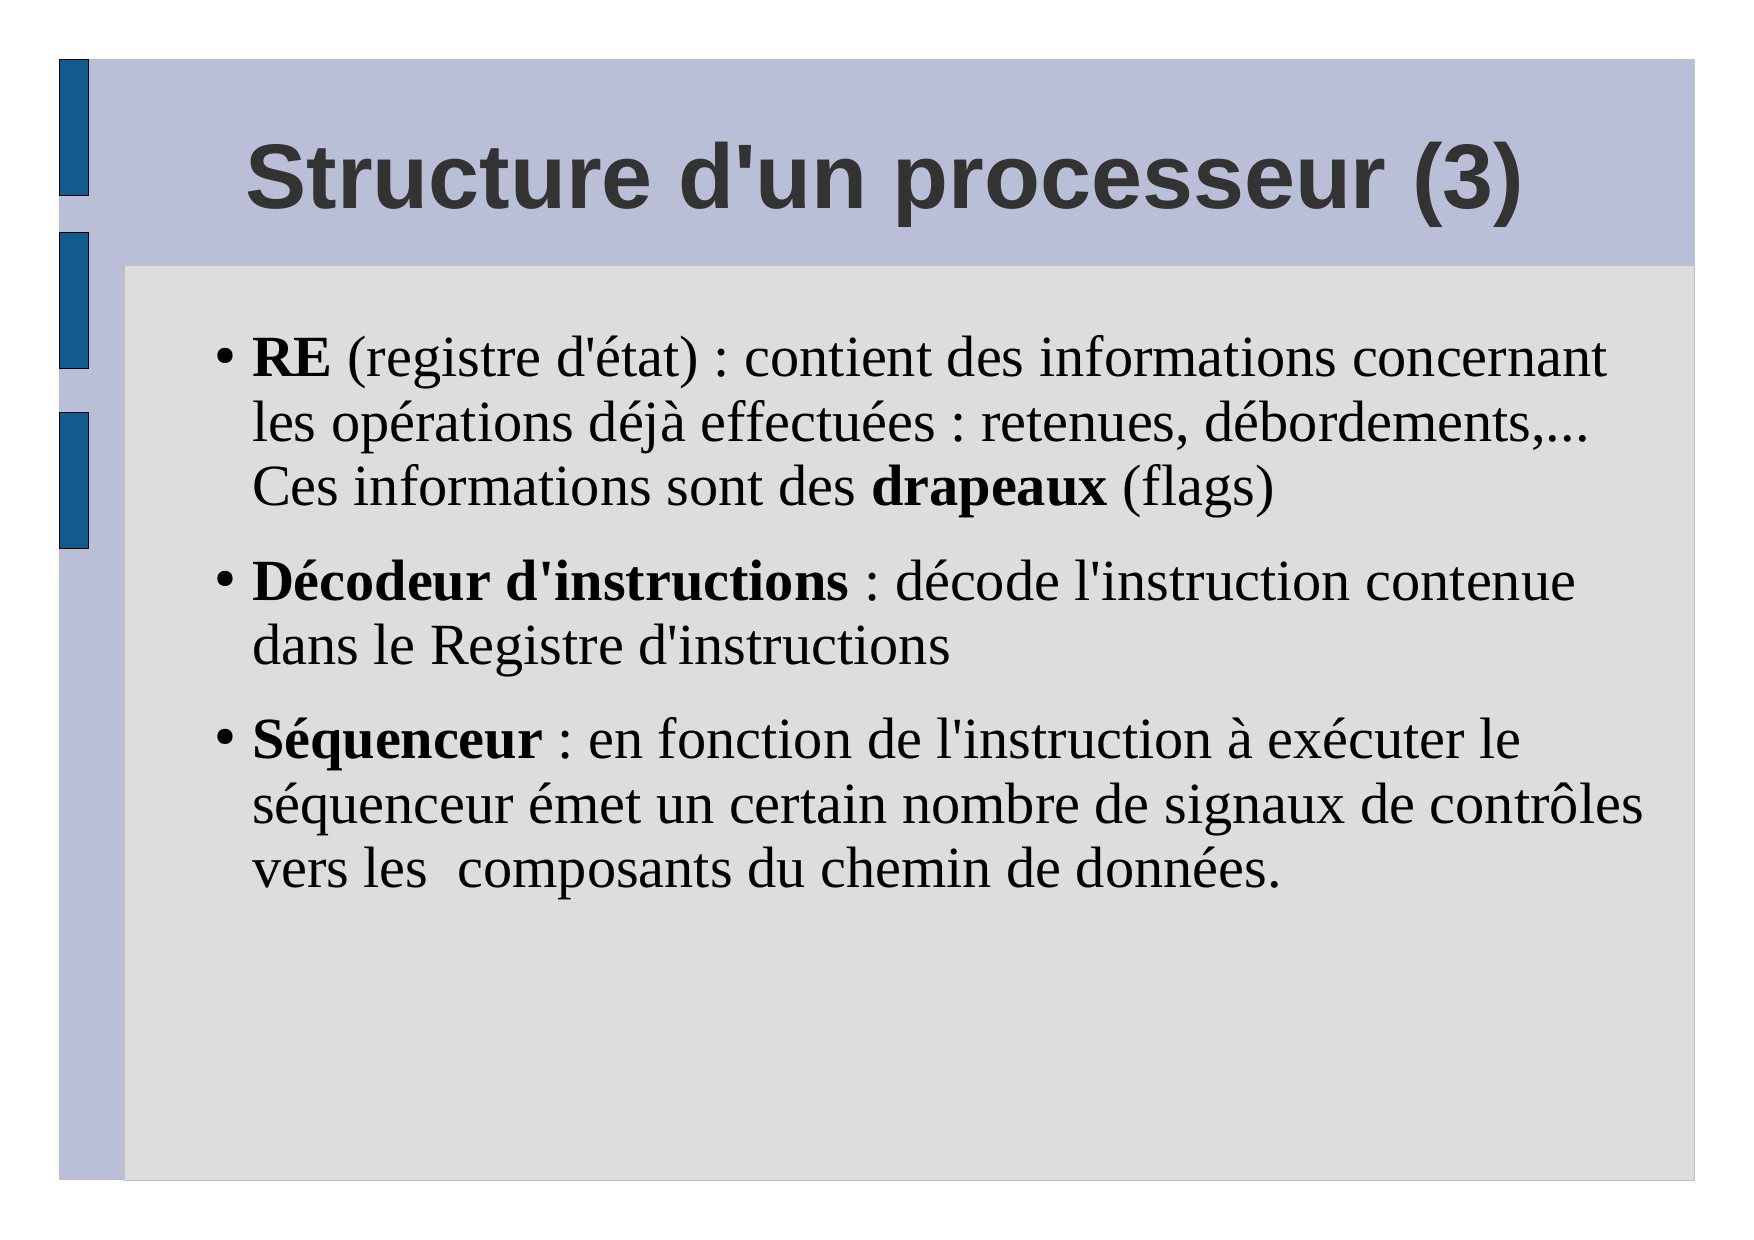

# Structure d'un processeur (3)
RE (registre d'état) : contient des informations concernant les opérations déjà effectuées : retenues, débordements,... Ces informations sont des drapeaux (flags)
Décodeur d'instructions : décode l'instruction contenue dans le Registre d'instructions
Séquenceur : en fonction de l'instruction à exécuter le séquenceur émet un certain nombre de signaux de contrôles vers les composants du chemin de données.